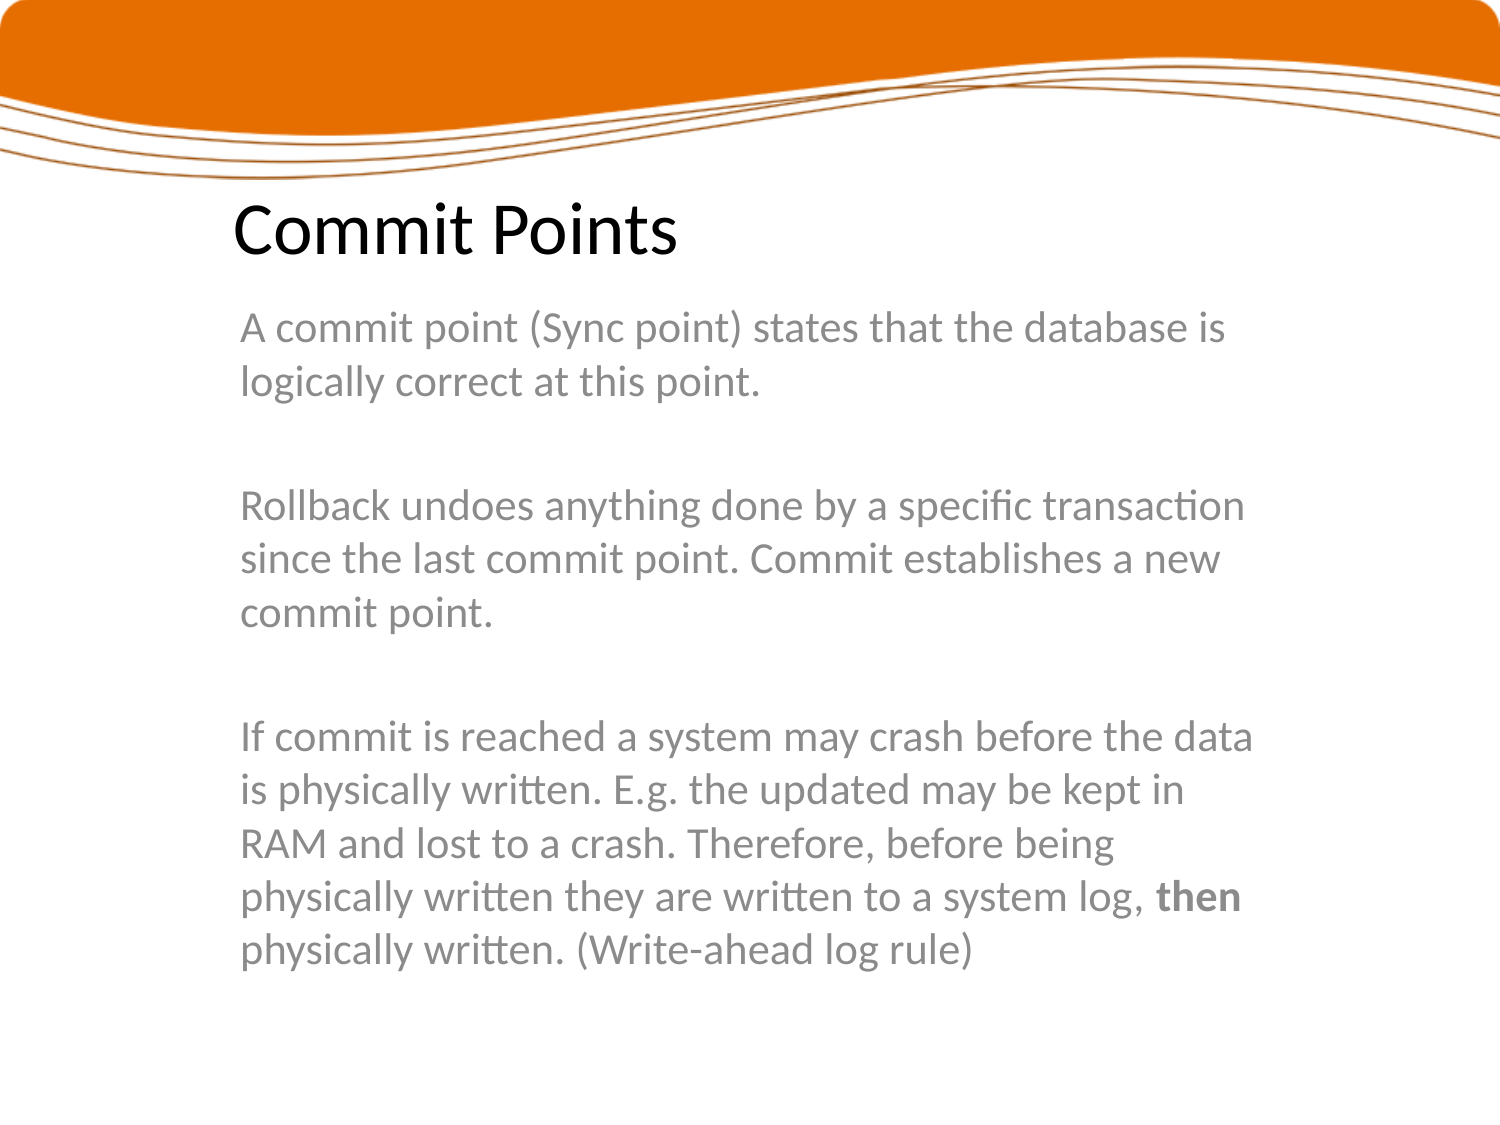

Commit Points
# A commit point (Sync point) states that the database is logically correct at this point.
Rollback undoes anything done by a specific transaction since the last commit point. Commit establishes a new commit point.
If commit is reached a system may crash before the data is physically written. E.g. the updated may be kept in RAM and lost to a crash. Therefore, before being physically written they are written to a system log, then physically written. (Write-ahead log rule)